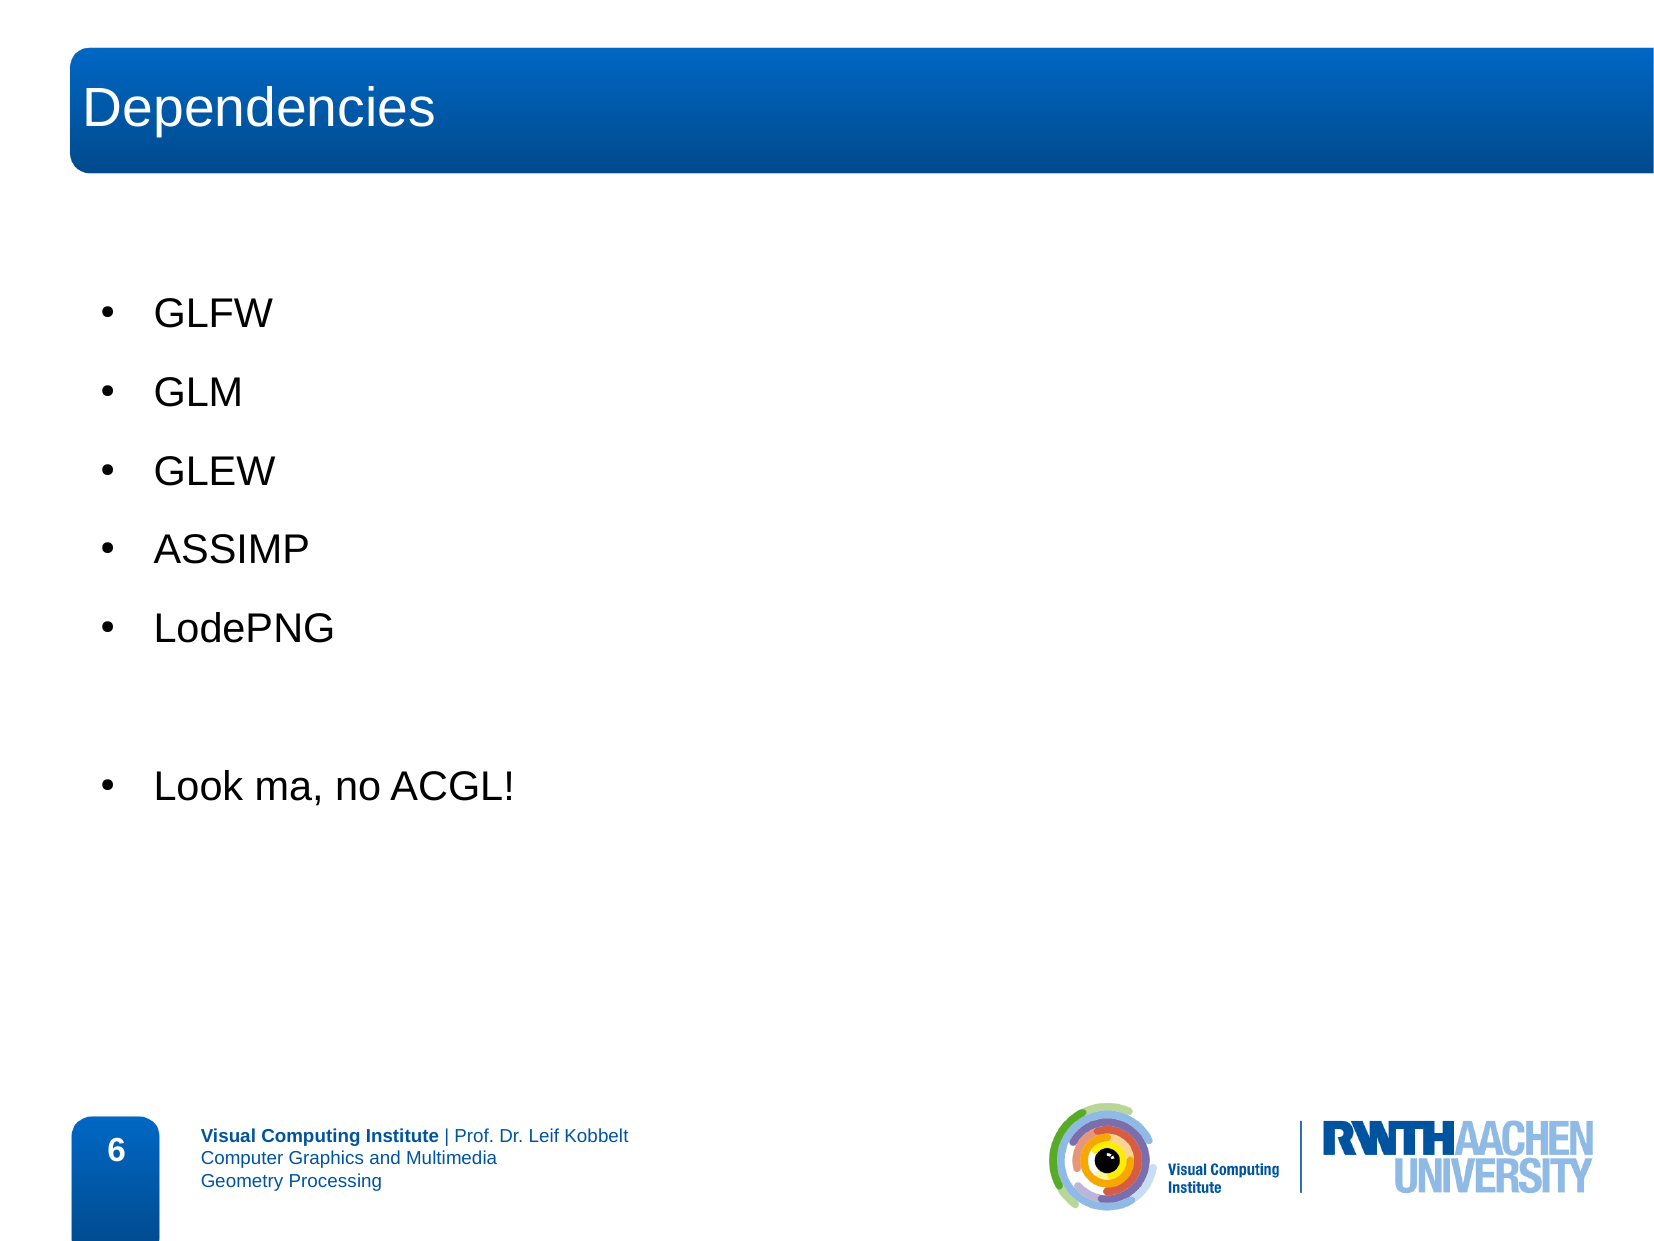

# Dependencies
GLFW
GLM
GLEW
ASSIMP
LodePNG
Look ma, no ACGL!